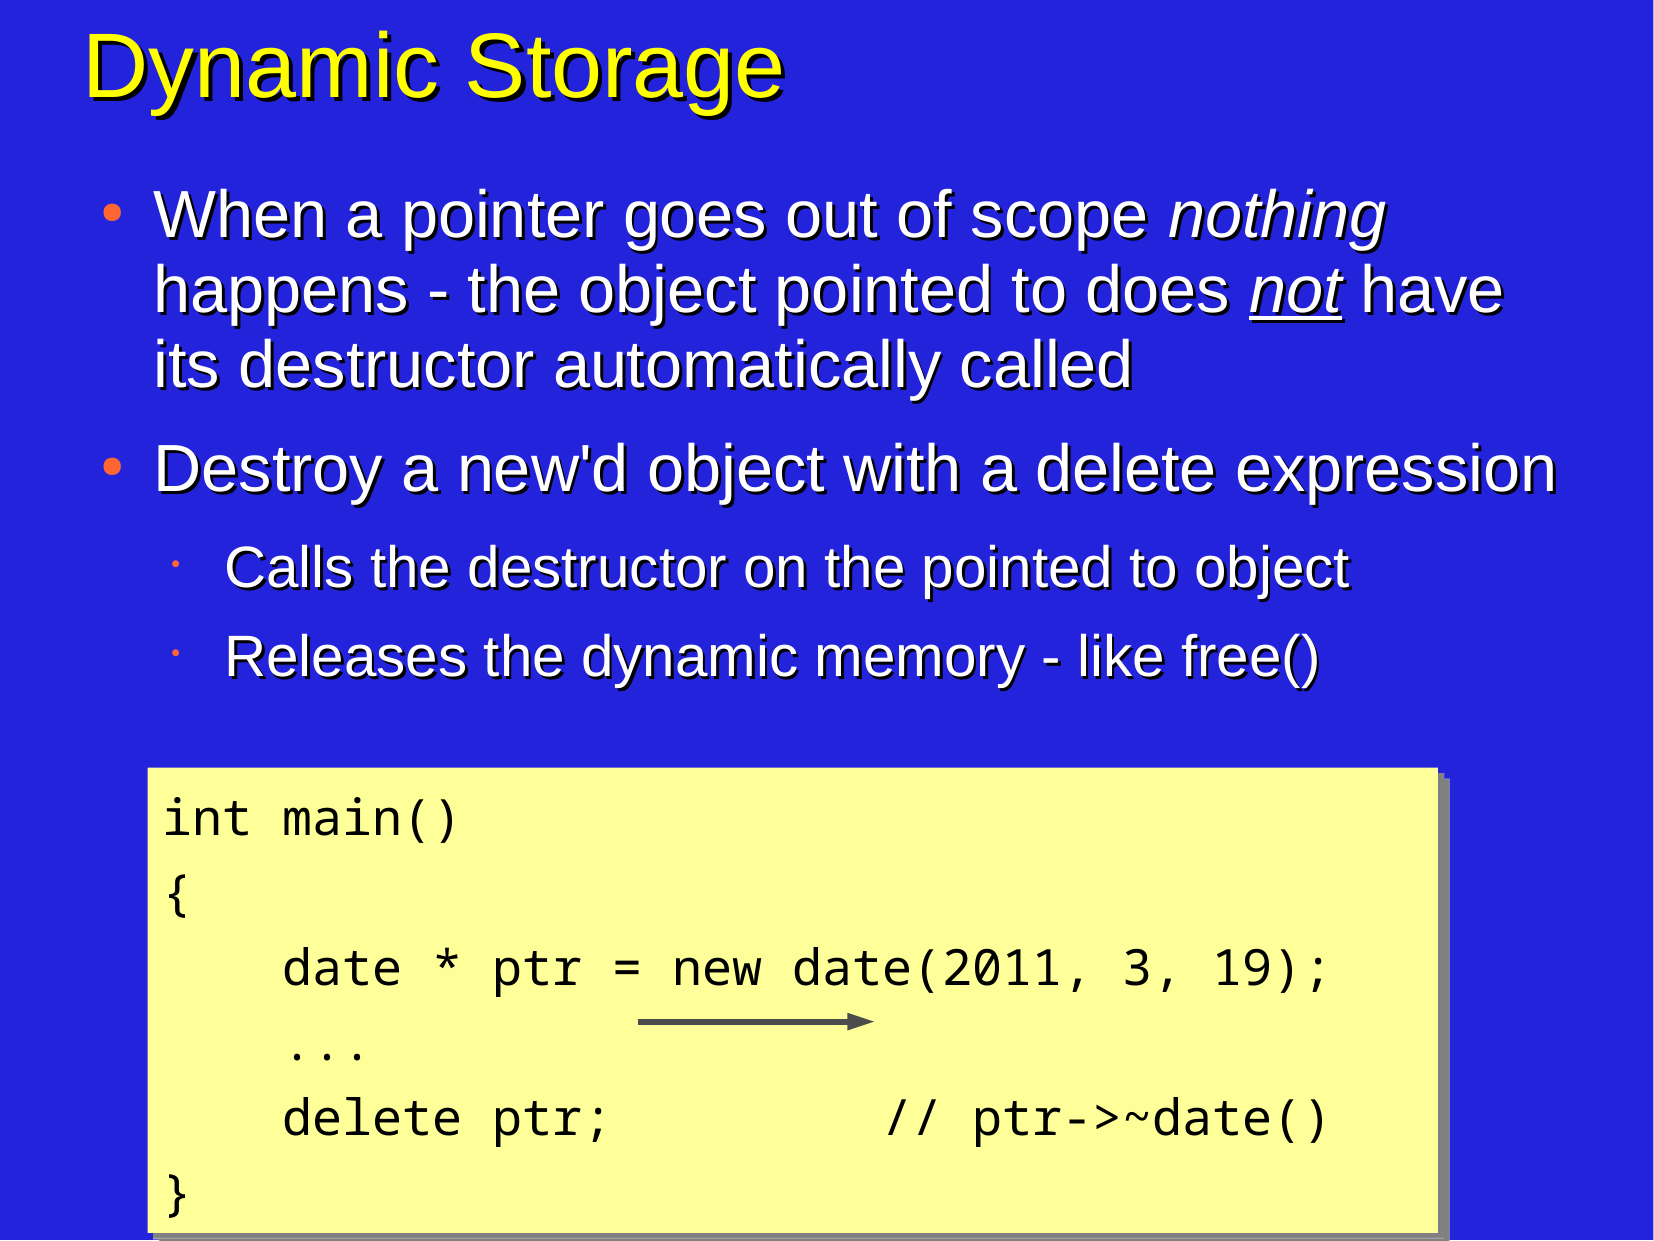

# Dynamic Storage
When a pointer goes out of scope nothing happens - the object pointed to does not have its destructor automatically called
Destroy a new'd object with a delete expression
Calls the destructor on the pointed to object
Releases the dynamic memory - like free()
int main()
{
 date * ptr = new date(2011, 3, 19);
 ...
 delete ptr; // ptr->~date()
}